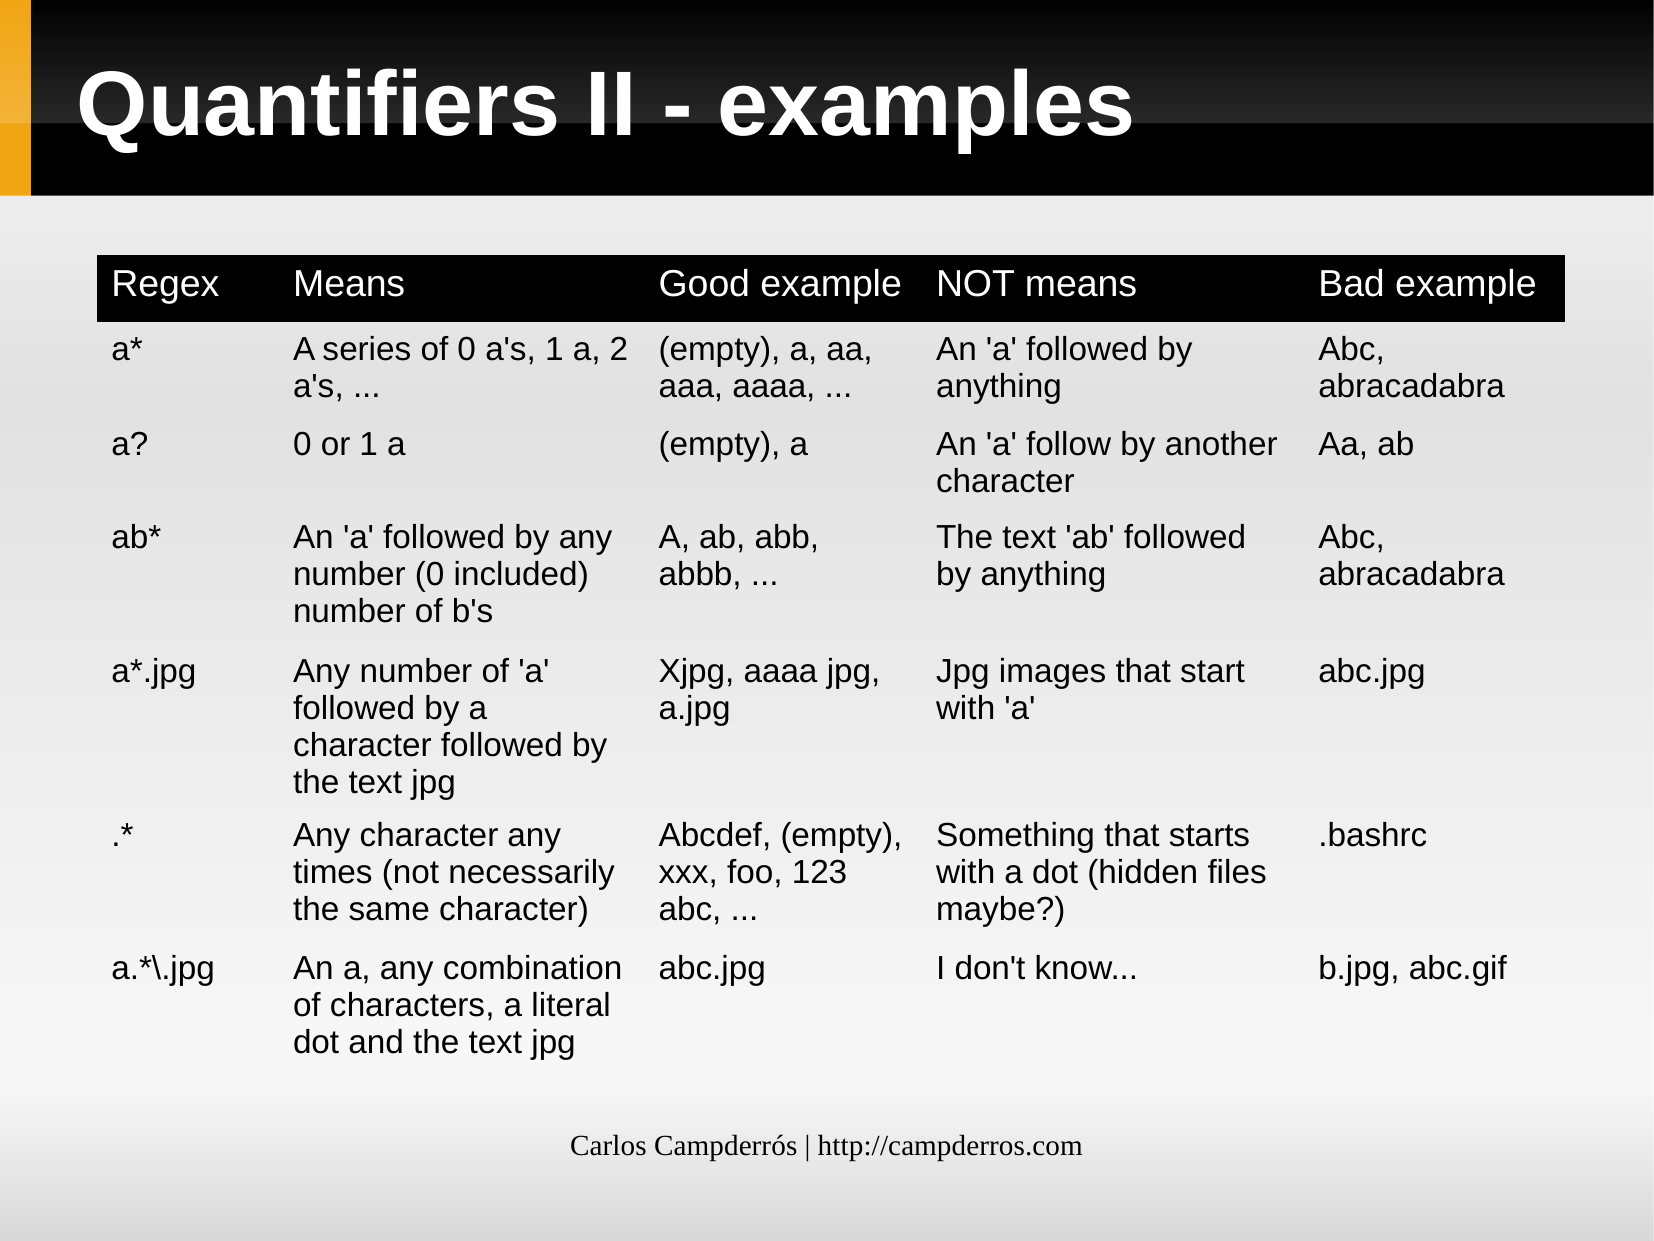

# Quantifiers II - examples
| Regex | Means | Good example | NOT means | Bad example |
| --- | --- | --- | --- | --- |
| a\* | A series of 0 a's, 1 a, 2 a's, ... | (empty), a, aa, aaa, aaaa, ... | An 'a' followed by anything | Abc, abracadabra |
| a? | 0 or 1 a | (empty), a | An 'a' follow by another character | Aa, ab |
| ab\* | An 'a' followed by any number (0 included) number of b's | A, ab, abb, abbb, ... | The text 'ab' followed by anything | Abc, abracadabra |
| a\*.jpg | Any number of 'a' followed by a character followed by the text jpg | Xjpg, aaaa jpg, a.jpg | Jpg images that start with 'a' | abc.jpg |
| .\* | Any character any times (not necessarily the same character) | Abcdef, (empty), xxx, foo, 123 abc, ... | Something that starts with a dot (hidden files maybe?) | .bashrc |
| a.\*\.jpg | An a, any combination of characters, a literal dot and the text jpg | abc.jpg | I don't know... | b.jpg, abc.gif |
Carlos Campderrós | http://campderros.com